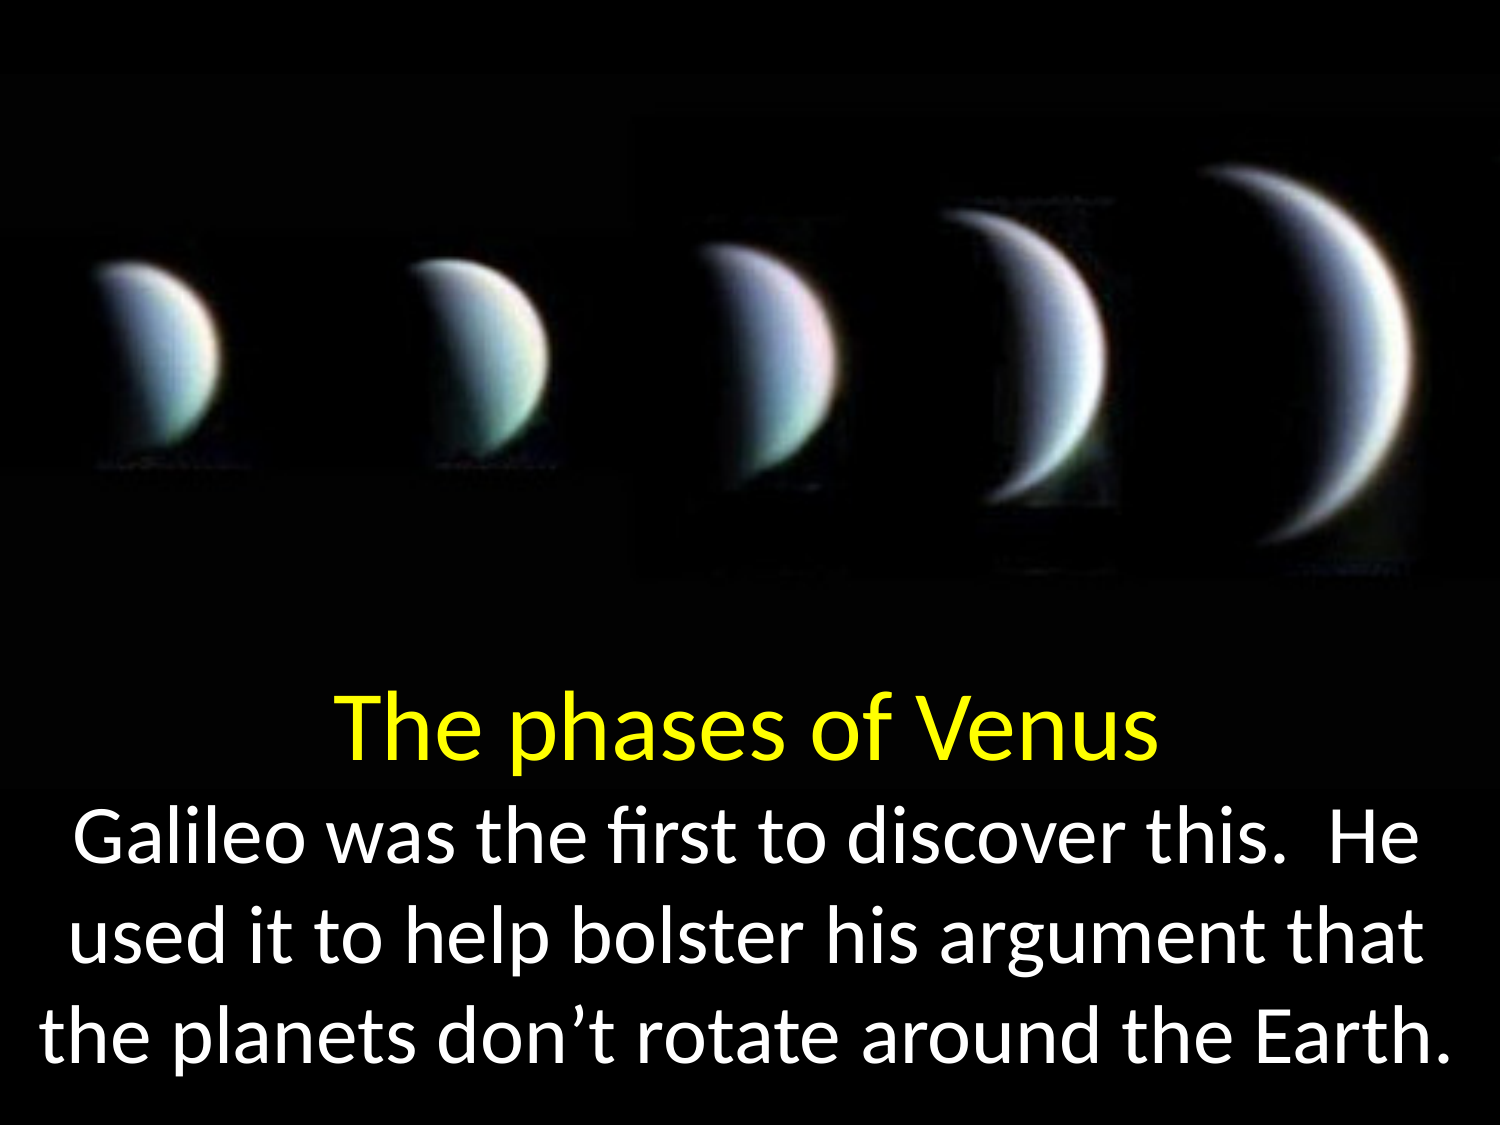

The phases of Venus
Galileo was the first to discover this. He used it to help bolster his argument that the planets don’t rotate around the Earth.